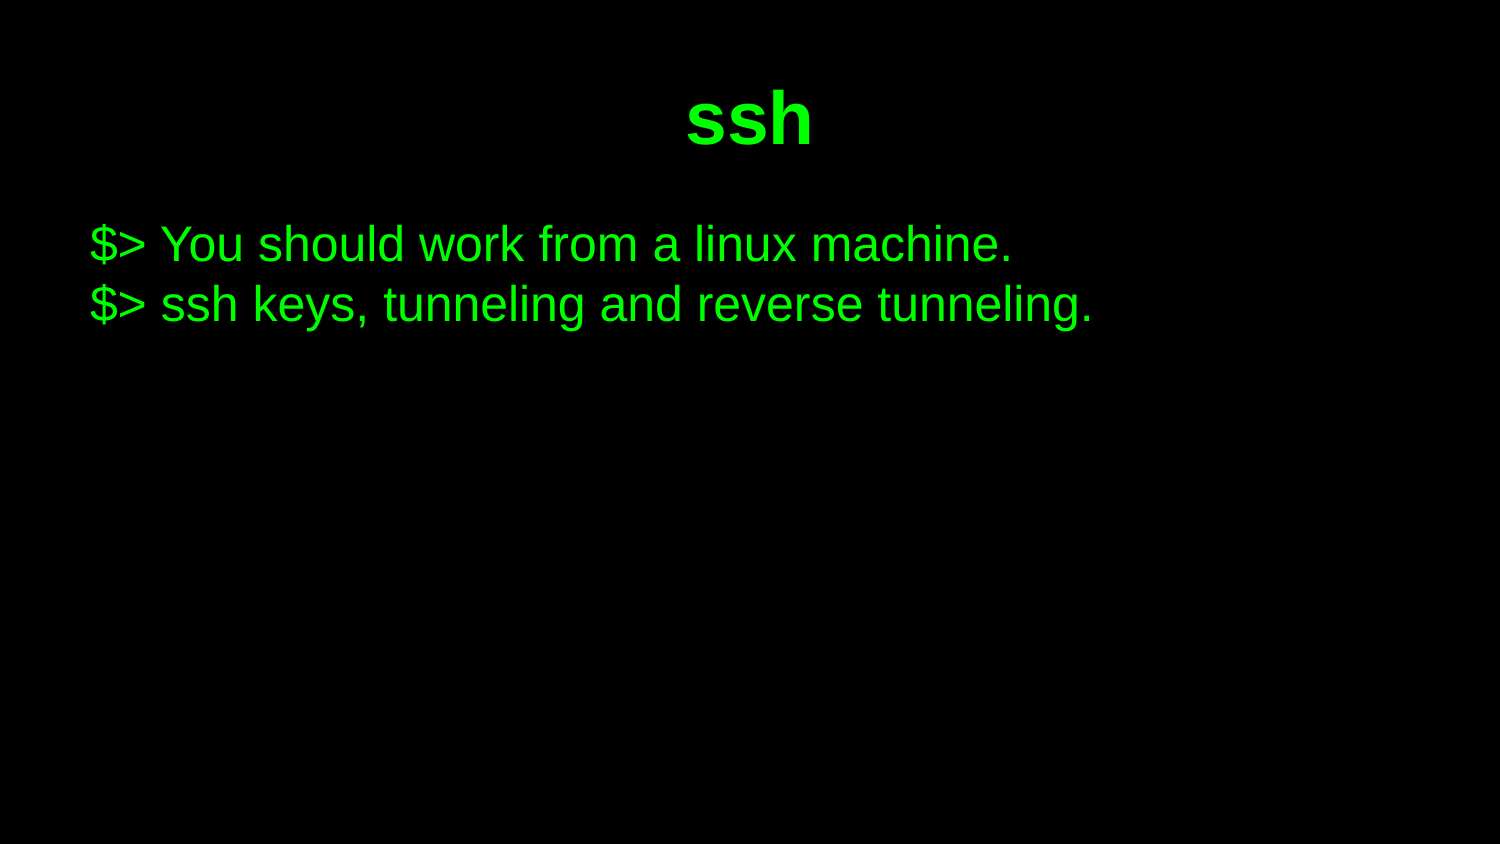

ssh
# $> You should work from a linux machine.
$> ssh keys, tunneling and reverse tunneling.